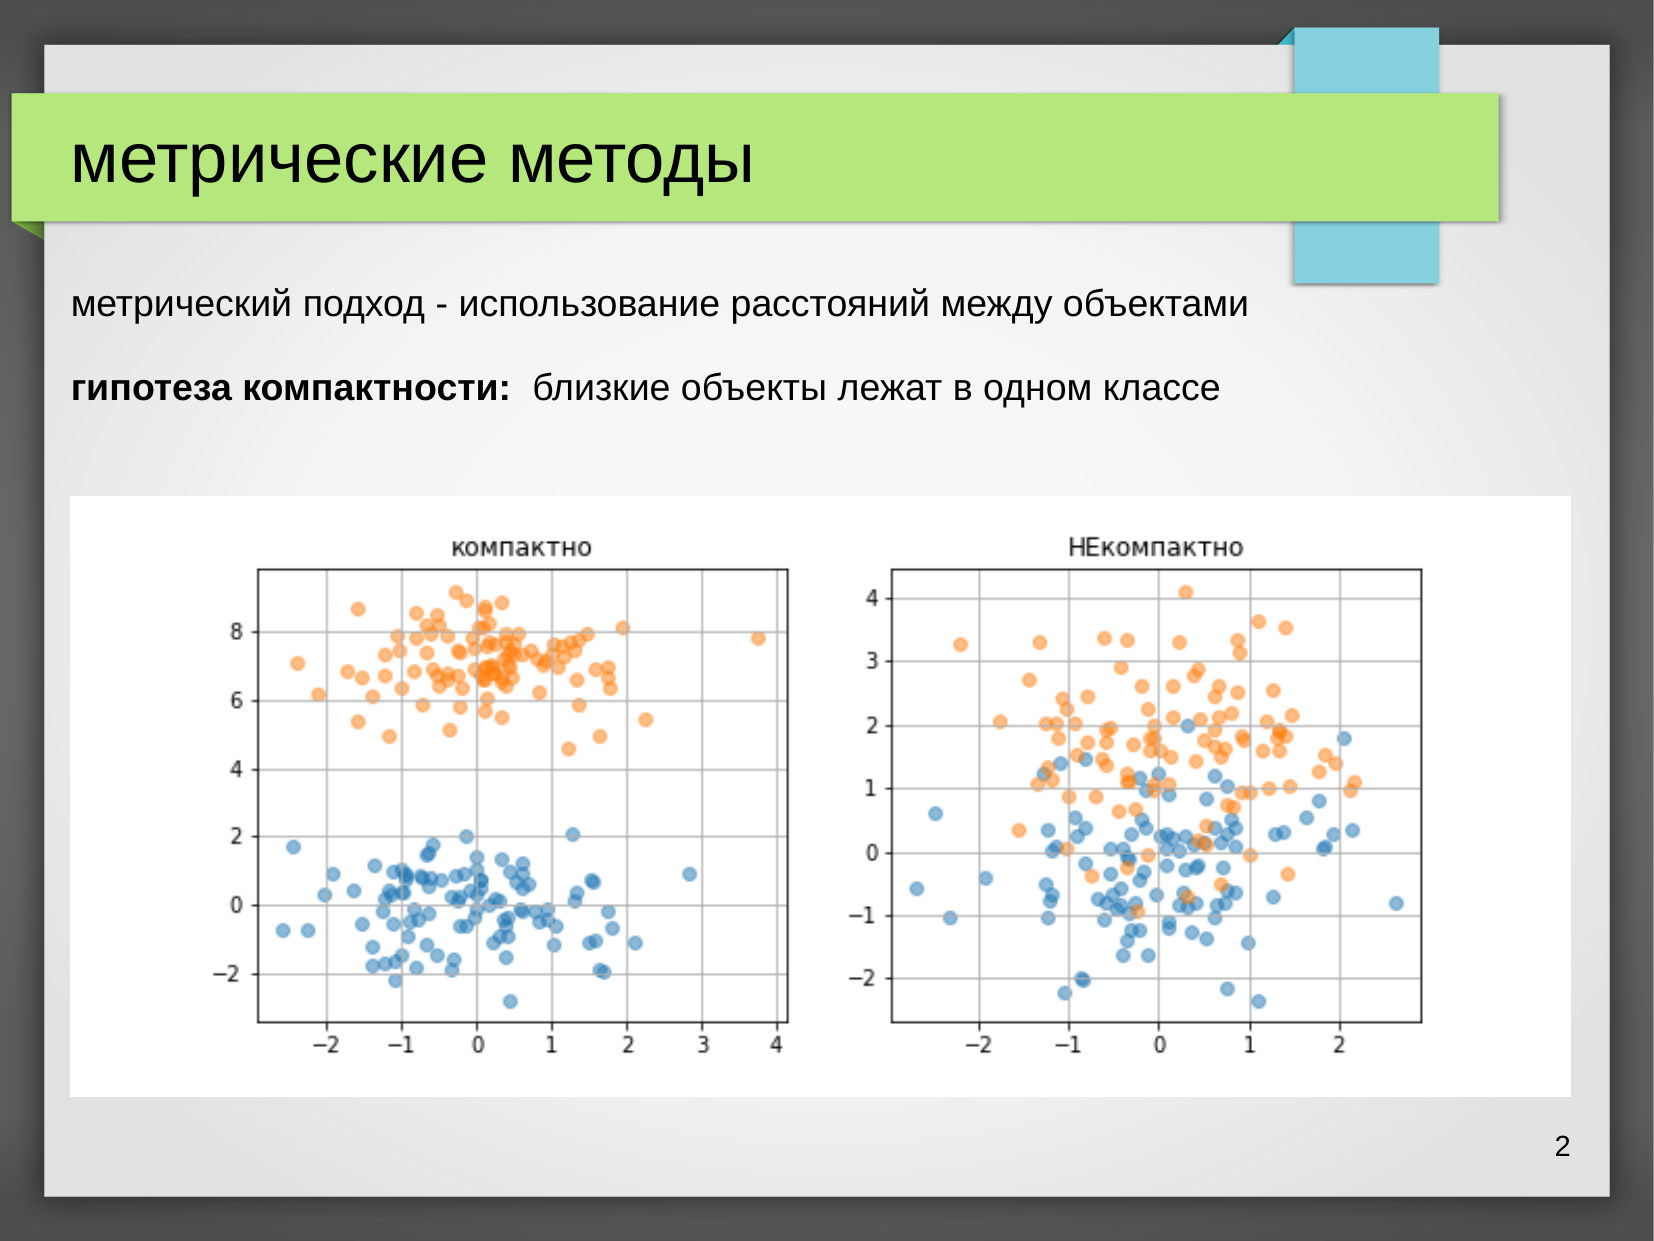

# метрические методы
метрический подход - использование расстояний между объектами
гипотеза компактности: близкие объекты лежат в одном классе
2